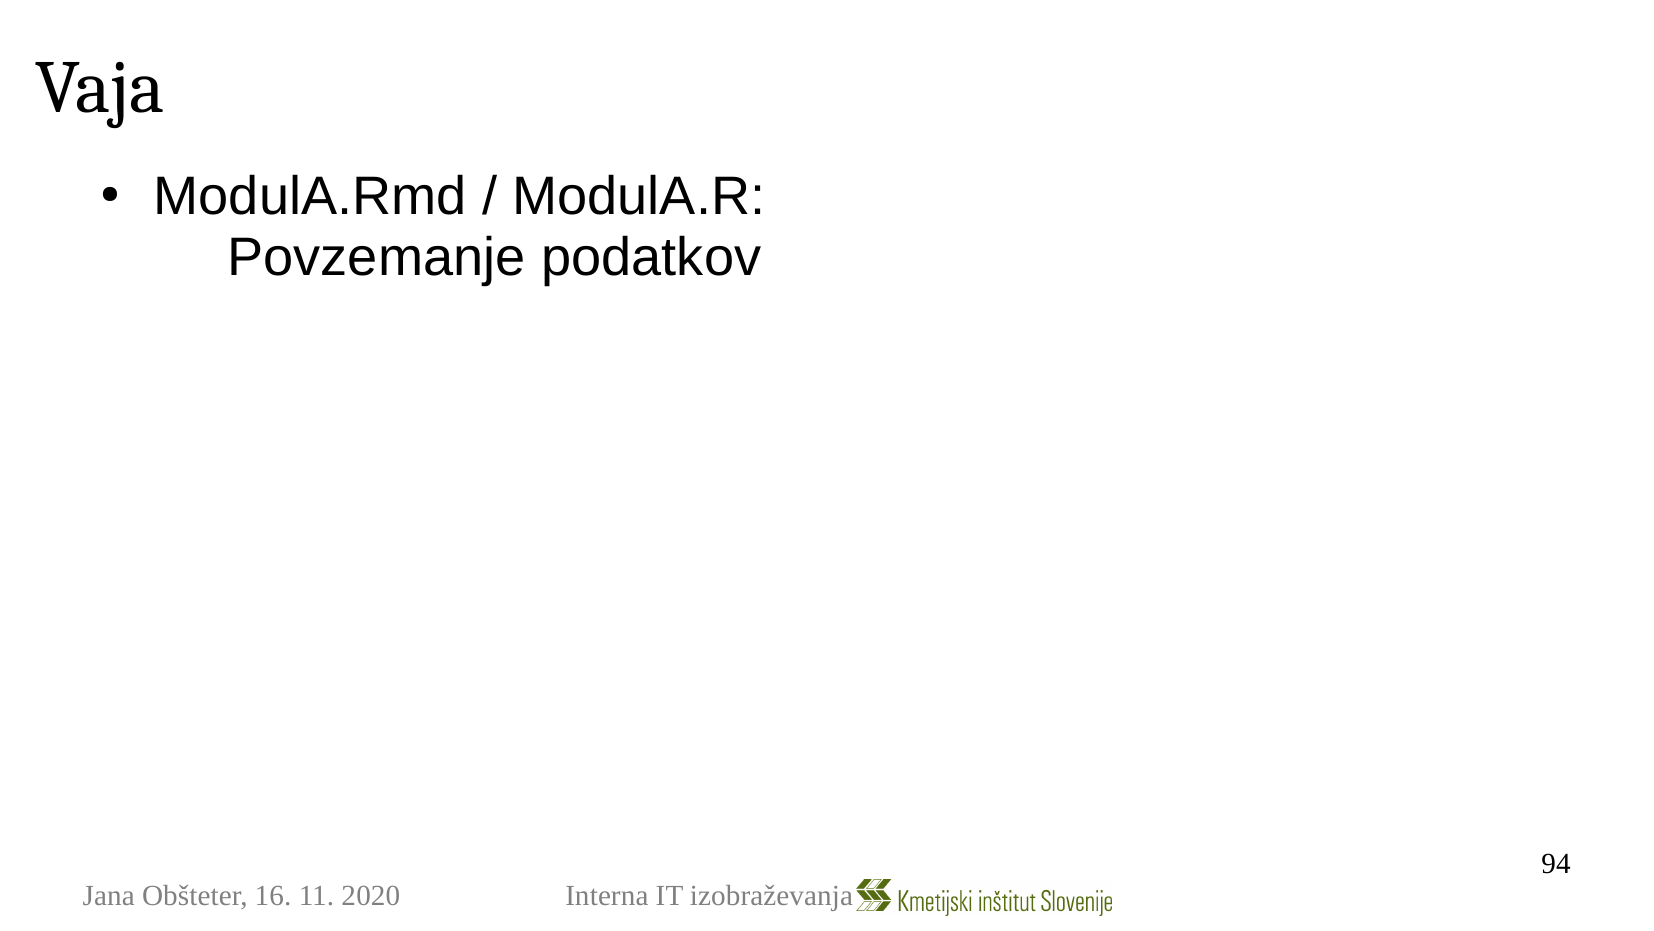

# Vaja
ModulA.Rmd / ModulA.R:
	Povzemanje podatkov
94